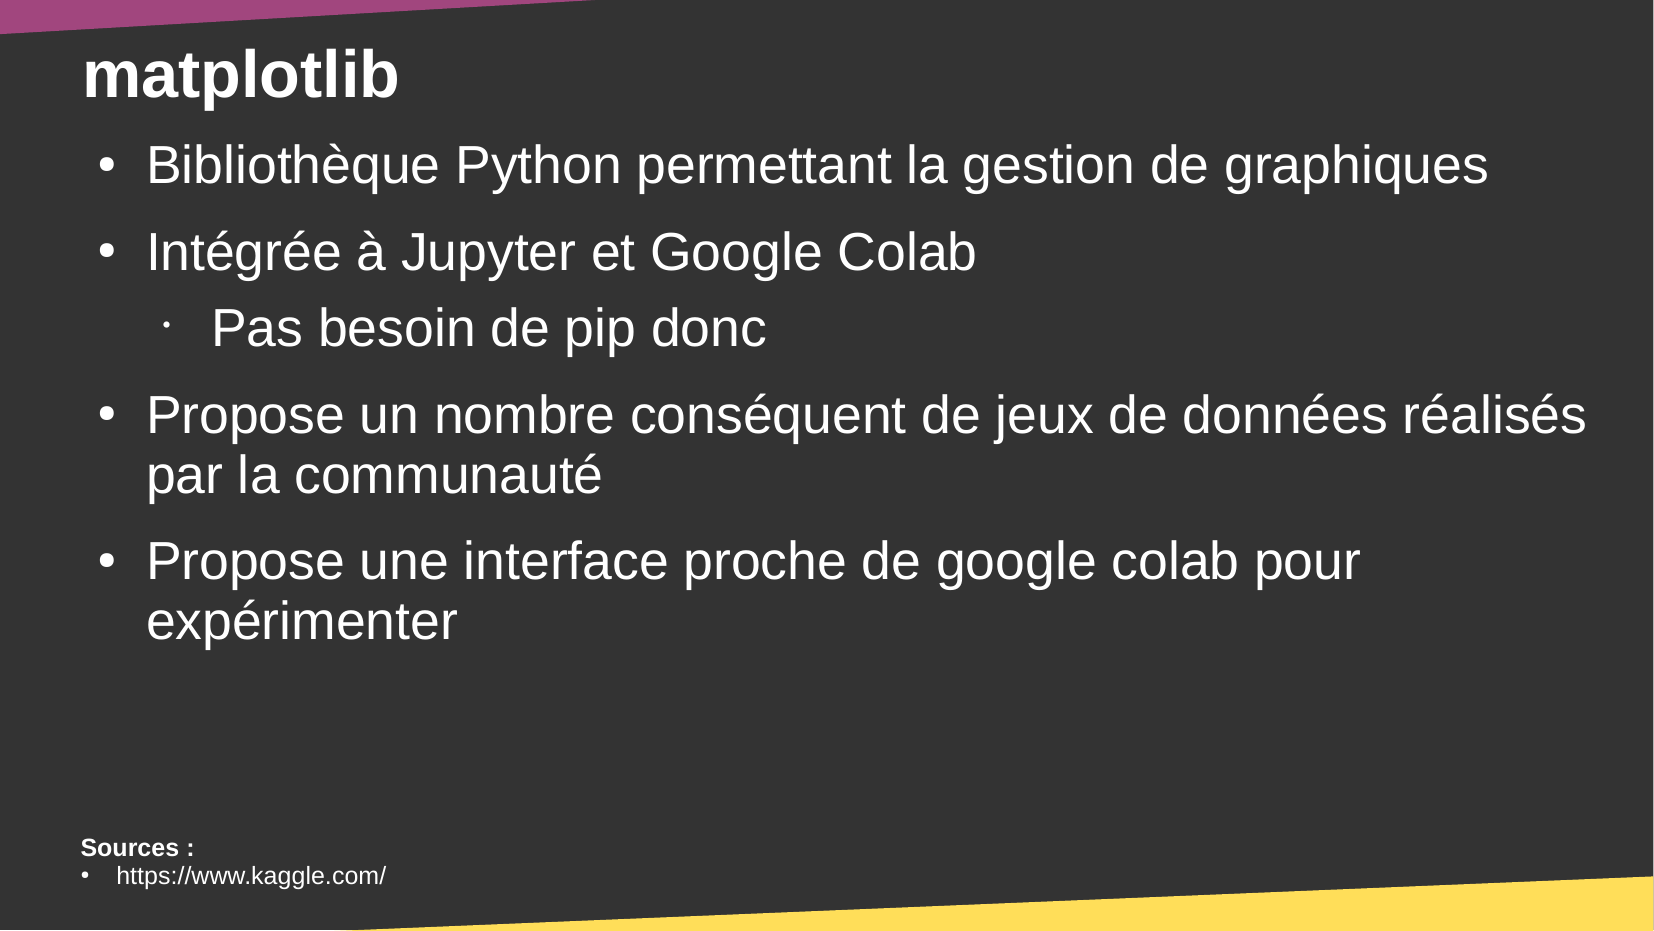

# matplotlib
Bibliothèque Python permettant la gestion de graphiques
Intégrée à Jupyter et Google Colab
Pas besoin de pip donc
Propose un nombre conséquent de jeux de données réalisés par la communauté
Propose une interface proche de google colab pour expérimenter
Sources :
https://www.kaggle.com/